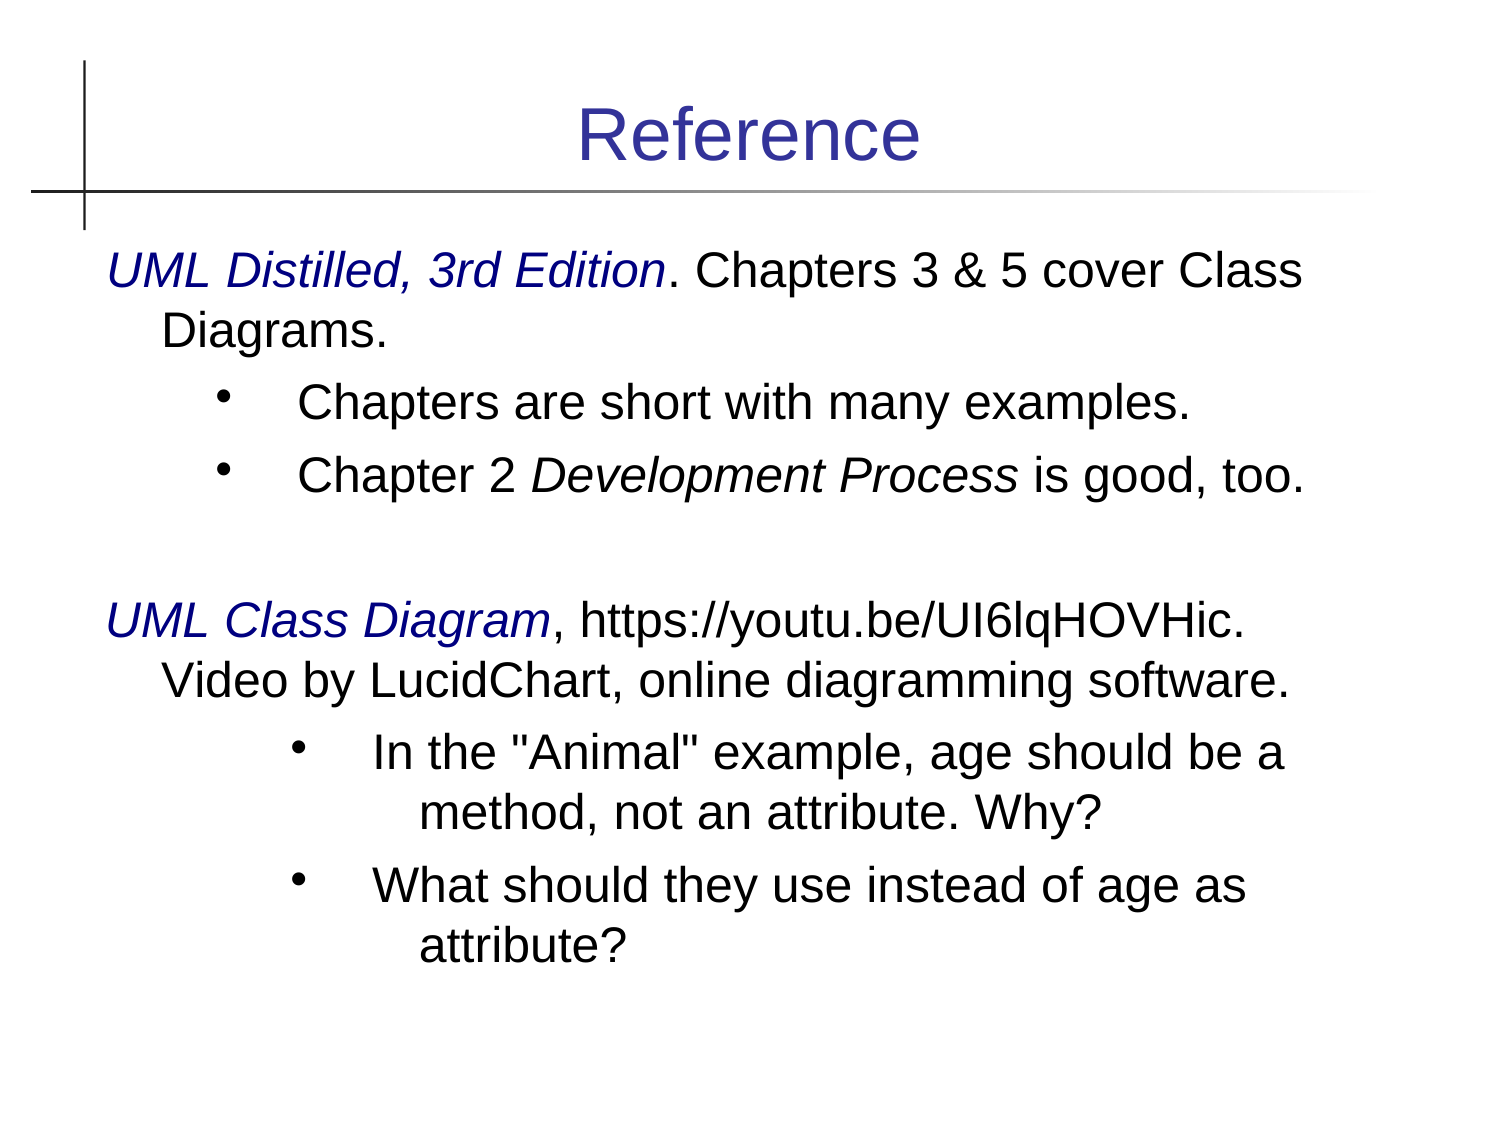

# Reference
UML Distilled, 3rd Edition. Chapters 3 & 5 cover Class Diagrams.
Chapters are short with many examples.
Chapter 2 Development Process is good, too.
UML Class Diagram, https://youtu.be/UI6lqHOVHic.
Video by LucidChart, online diagramming software.
In the "Animal" example, age should be a method, not an attribute. Why?
What should they use instead of age as attribute?